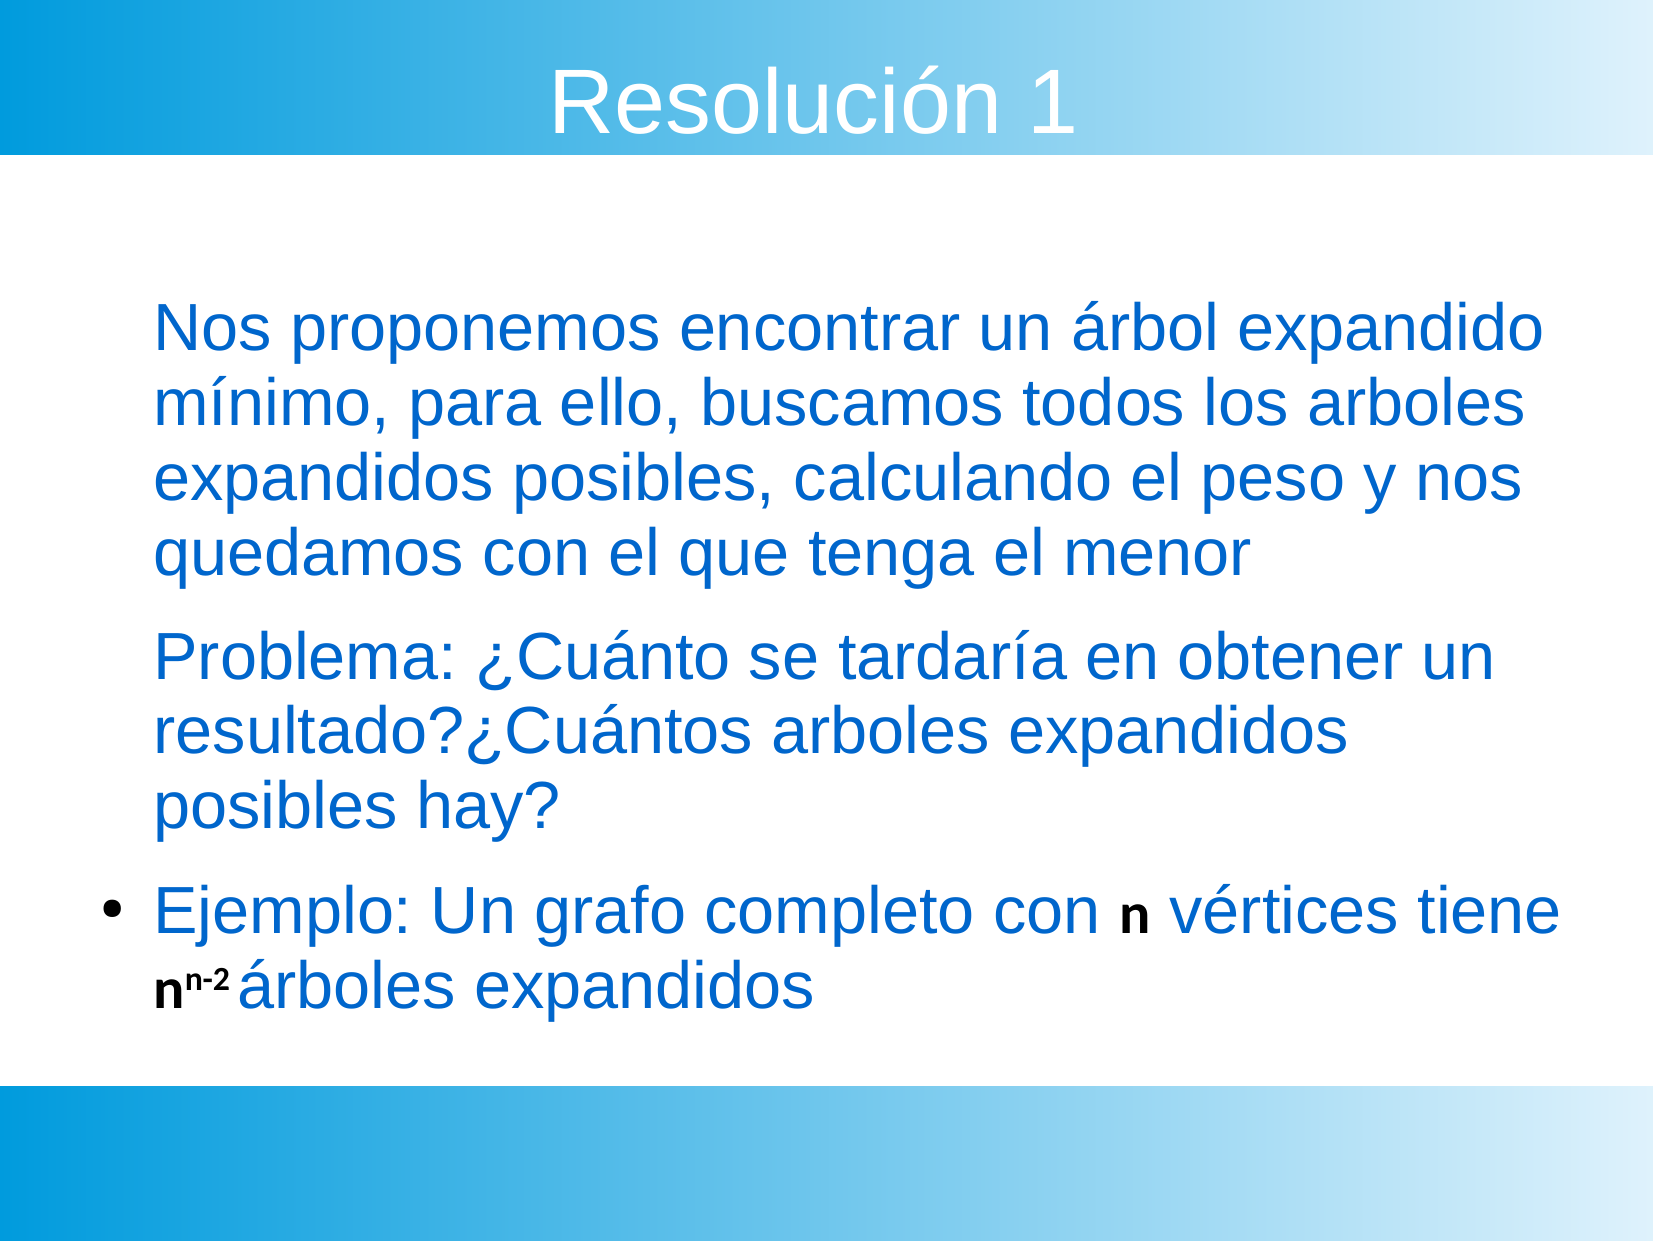

# Resolución 1
Nos proponemos encontrar un árbol expandido mínimo, para ello, buscamos todos los arboles expandidos posibles, calculando el peso y nos quedamos con el que tenga el menor
Problema: ¿Cuánto se tardaría en obtener un resultado?¿Cuántos arboles expandidos posibles hay?
Ejemplo: Un grafo completo con n vértices tiene nn-2 árboles expandidos